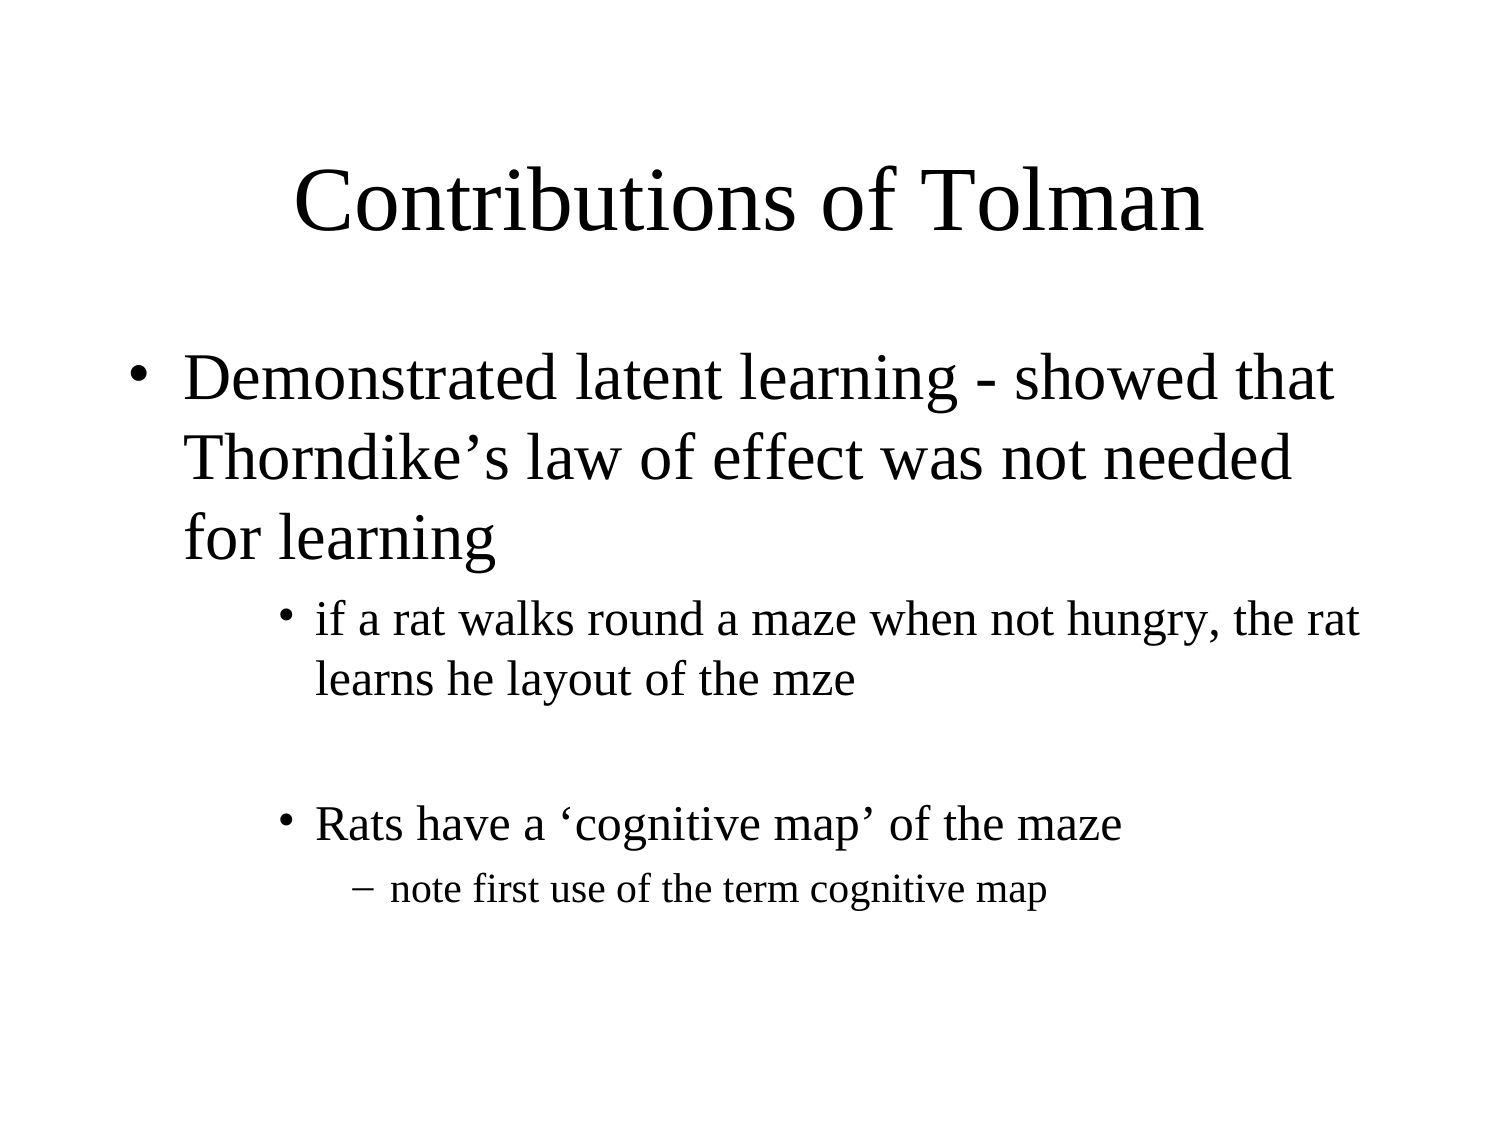

# Contributions of Tolman
Demonstrated latent learning - showed that Thorndike’s law of effect was not needed for learning
if a rat walks round a maze when not hungry, the rat learns he layout of the mze
Rats have a ‘cognitive map’ of the maze
note first use of the term cognitive map